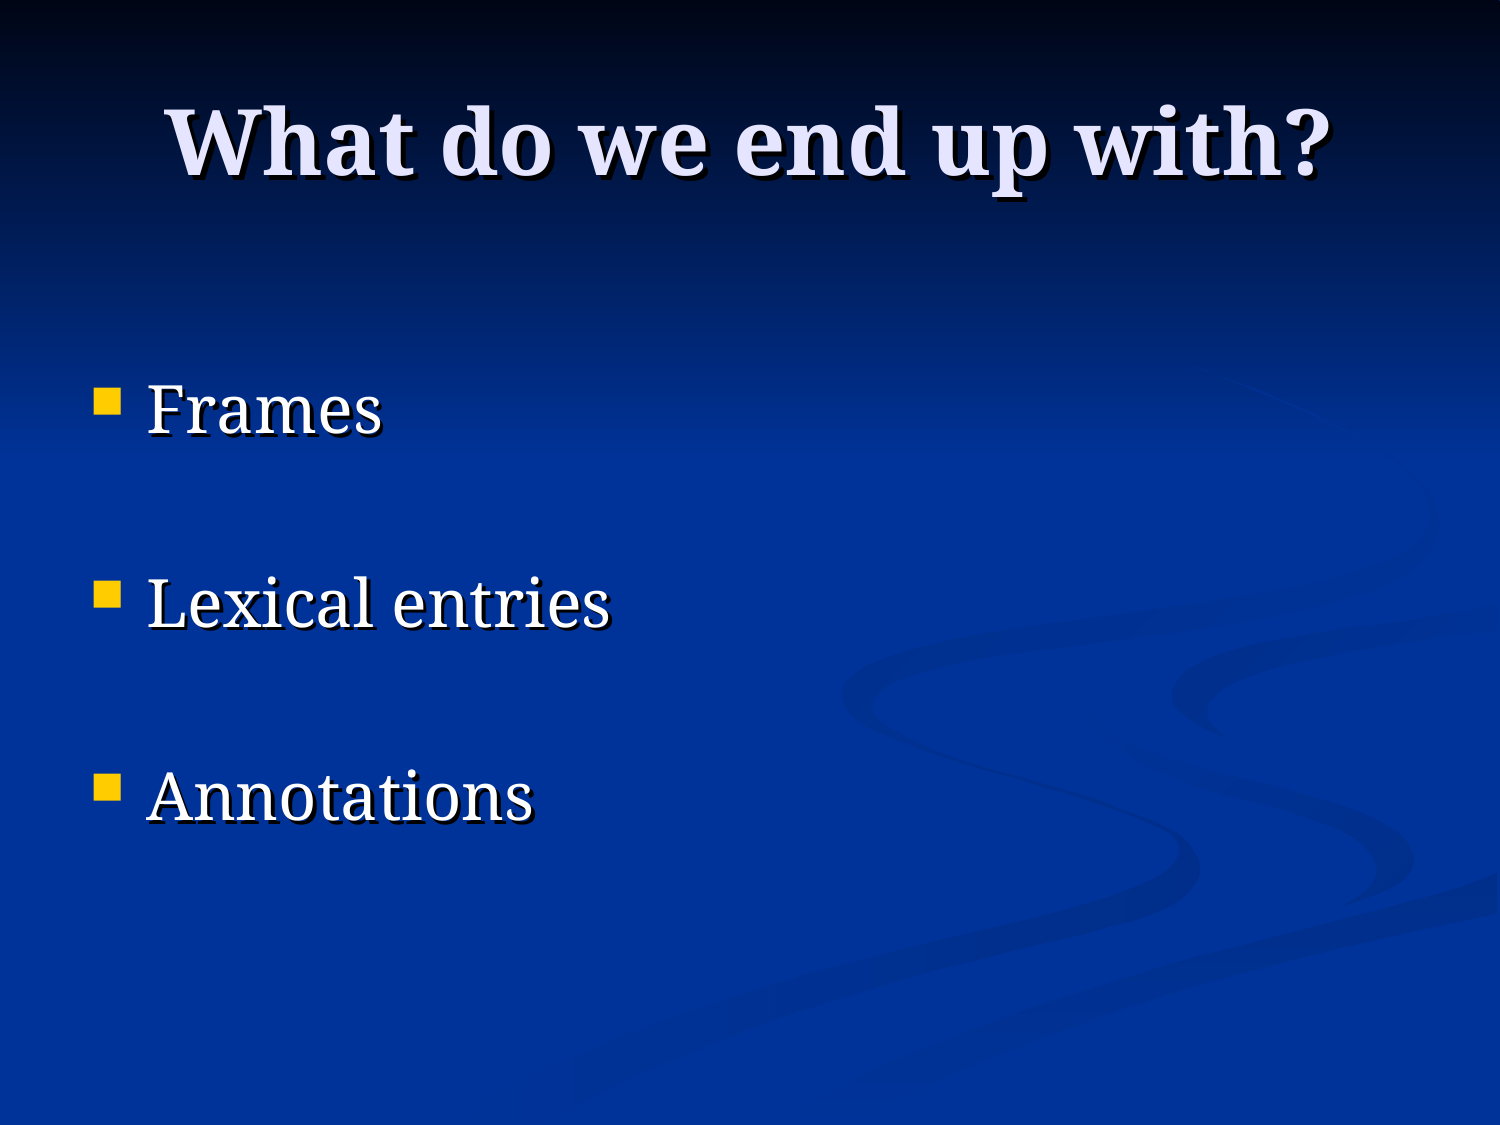

# What do we end up with?
Frames
Lexical entries
Annotations